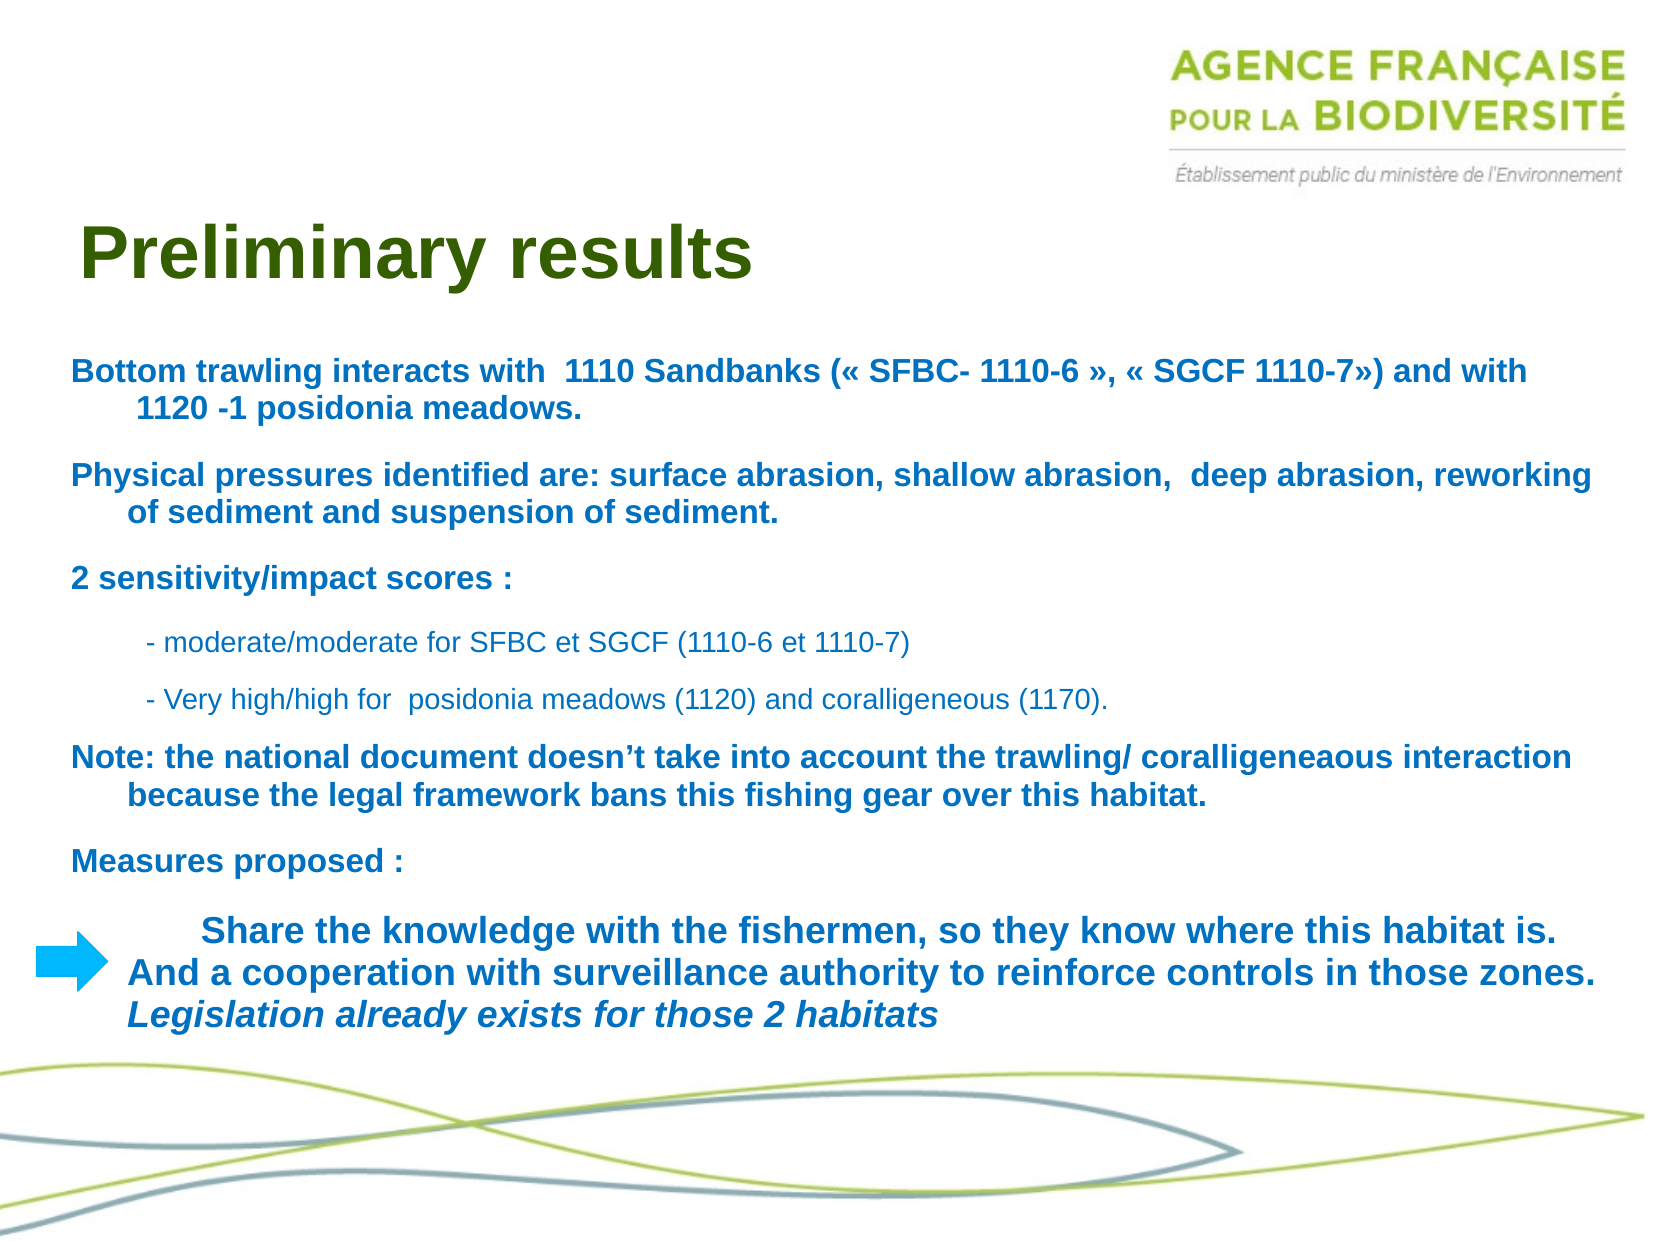

# Preliminary results
Bottom trawling interacts with 1110 Sandbanks (« SFBC- 1110-6 », « SGCF 1110-7») and with  1120 -1 posidonia meadows.
Physical pressures identified are: surface abrasion, shallow abrasion, deep abrasion, reworking of sediment and suspension of sediment.
2 sensitivity/impact scores :
- moderate/moderate for SFBC et SGCF (1110-6 et 1110-7)
- Very high/high for posidonia meadows (1120) and coralligeneous (1170).
Note: the national document doesn’t take into account the trawling/ coralligeneaous interaction because the legal framework bans this fishing gear over this habitat.
Measures proposed :
 		Share the knowledge with the fishermen, so they know where this habitat is. And a cooperation with surveillance authority to reinforce controls in those zones. Legislation already exists for those 2 habitats